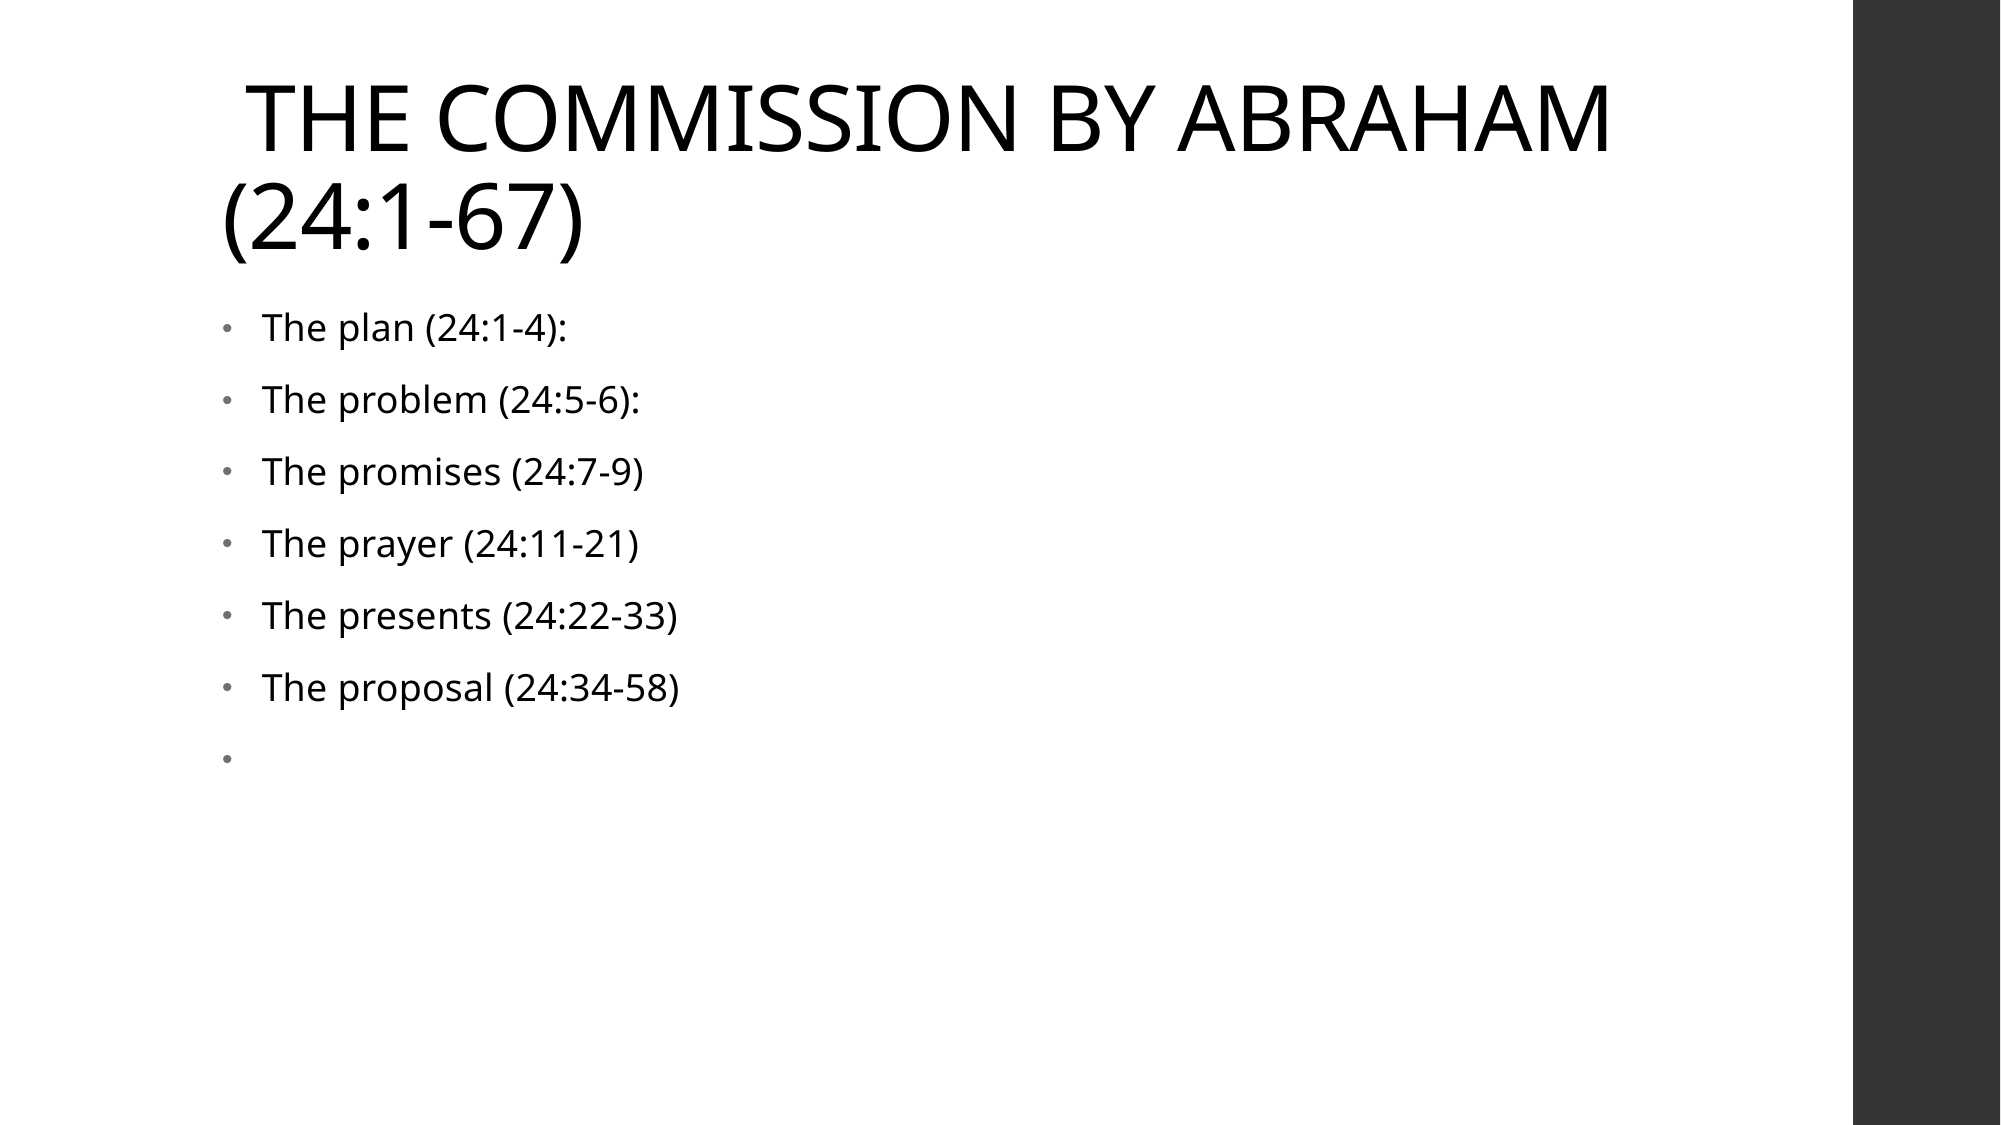

# THE COMMISSION BY ABRAHAM (24:1-67)
 The plan (24:1-4):
 The problem (24:5-6):
 The promises (24:7-9)
 The prayer (24:11-21)
 The presents (24:22-33)
 The proposal (24:34-58)